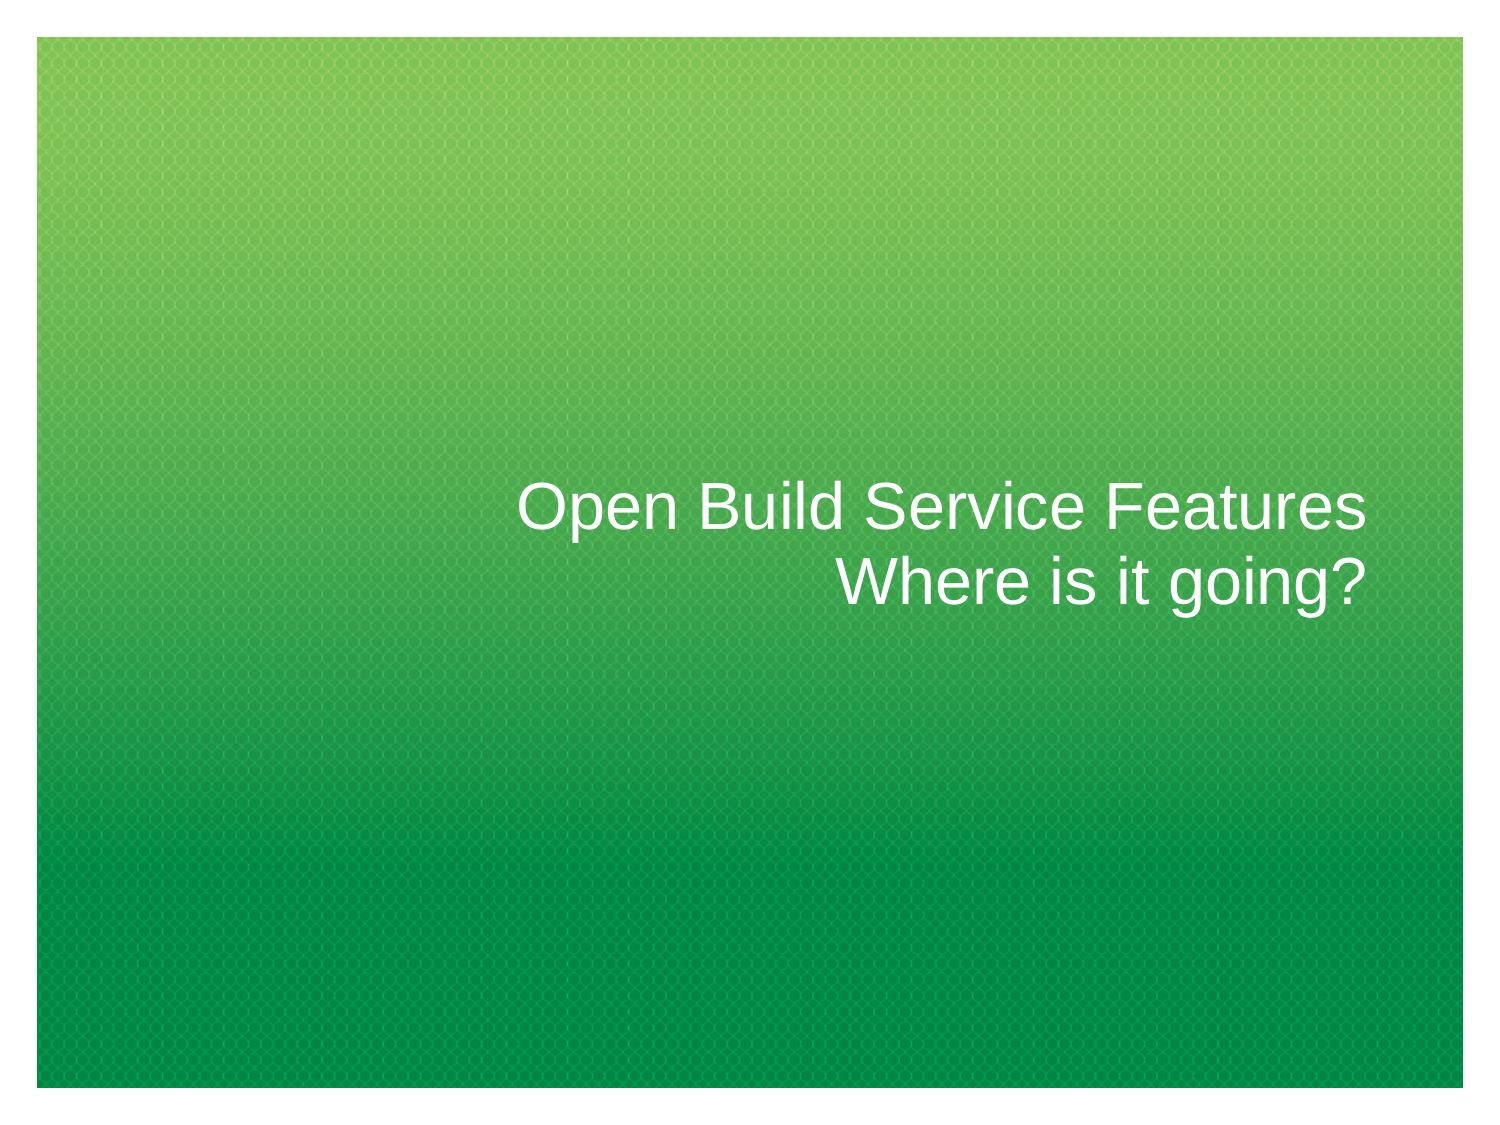

# Open Build Service Features Where is it going?